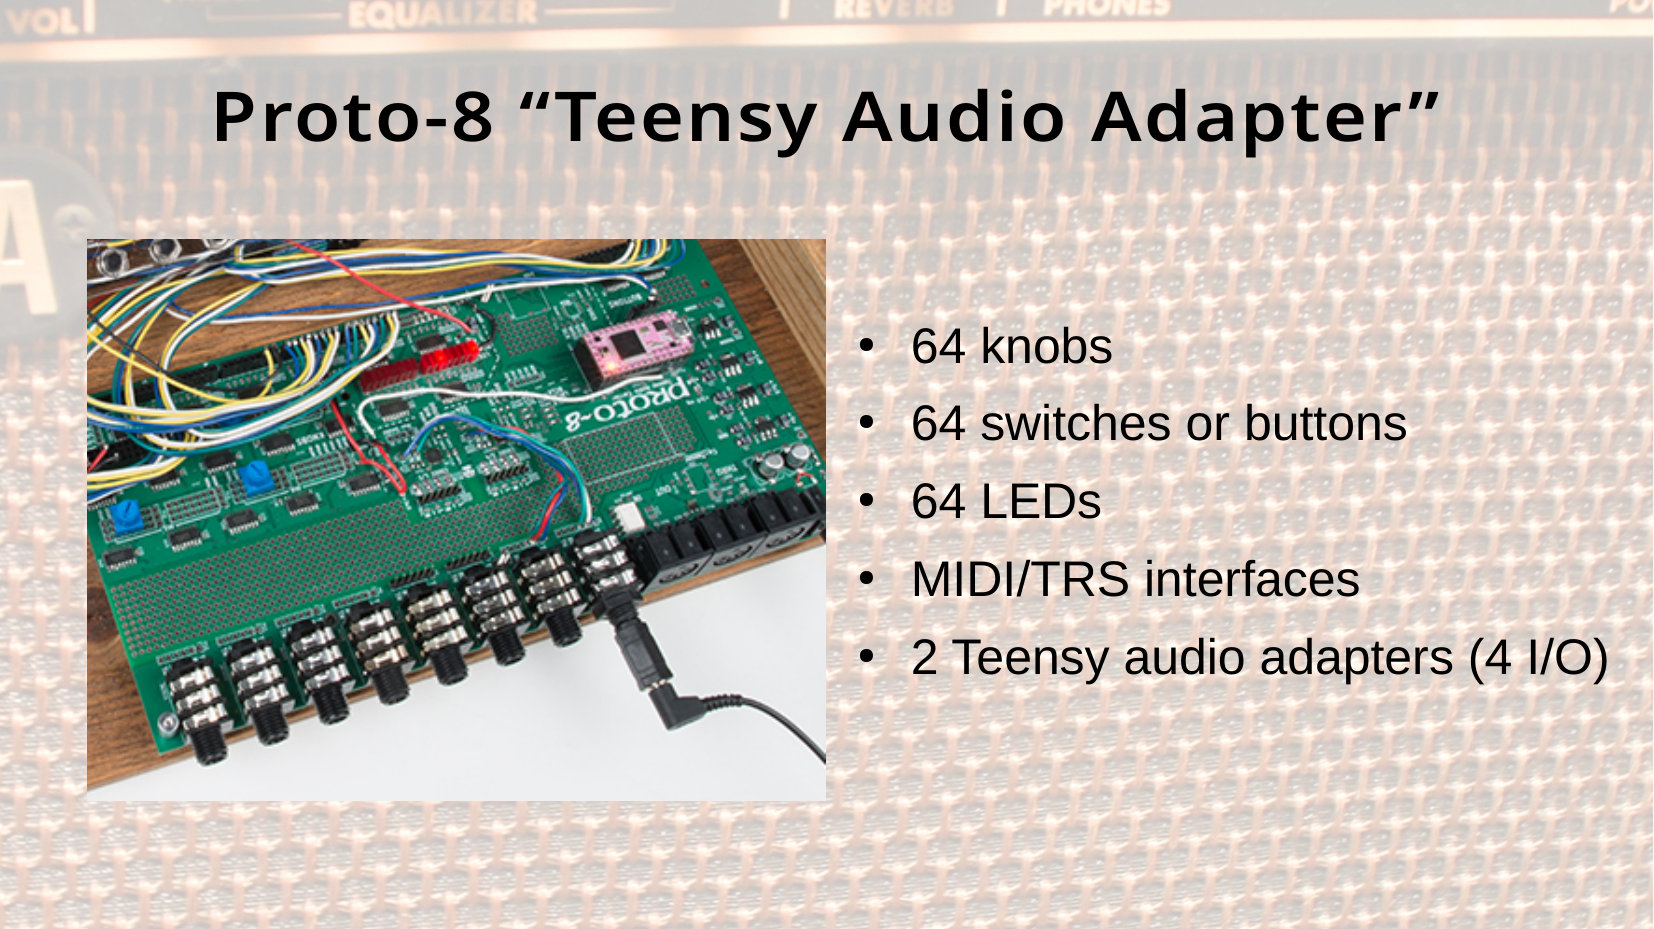

# Proto-8 “Teensy Audio Adapter”
64 knobs
64 switches or buttons
64 LEDs
MIDI/TRS interfaces
2 Teensy audio adapters (4 I/O)